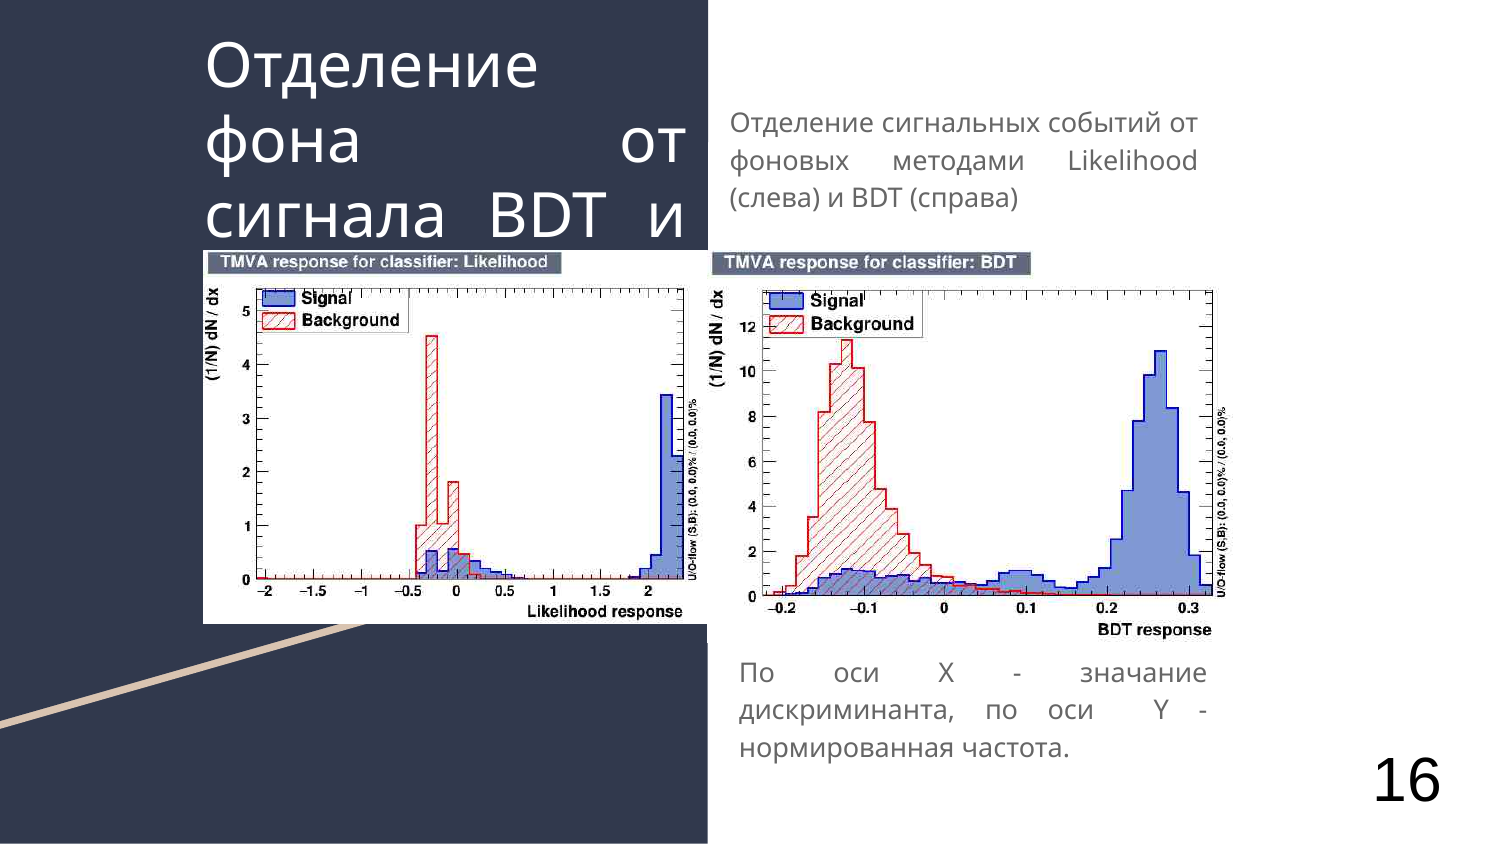

# Отделение фона от сигнала BDT и Likelihood
Отделение сигнальных событий от фоновых методами Likelihood (слева) и BDT (справа)
По оси X - значание дискриминанта, по оси Y - нормированная частота.
16